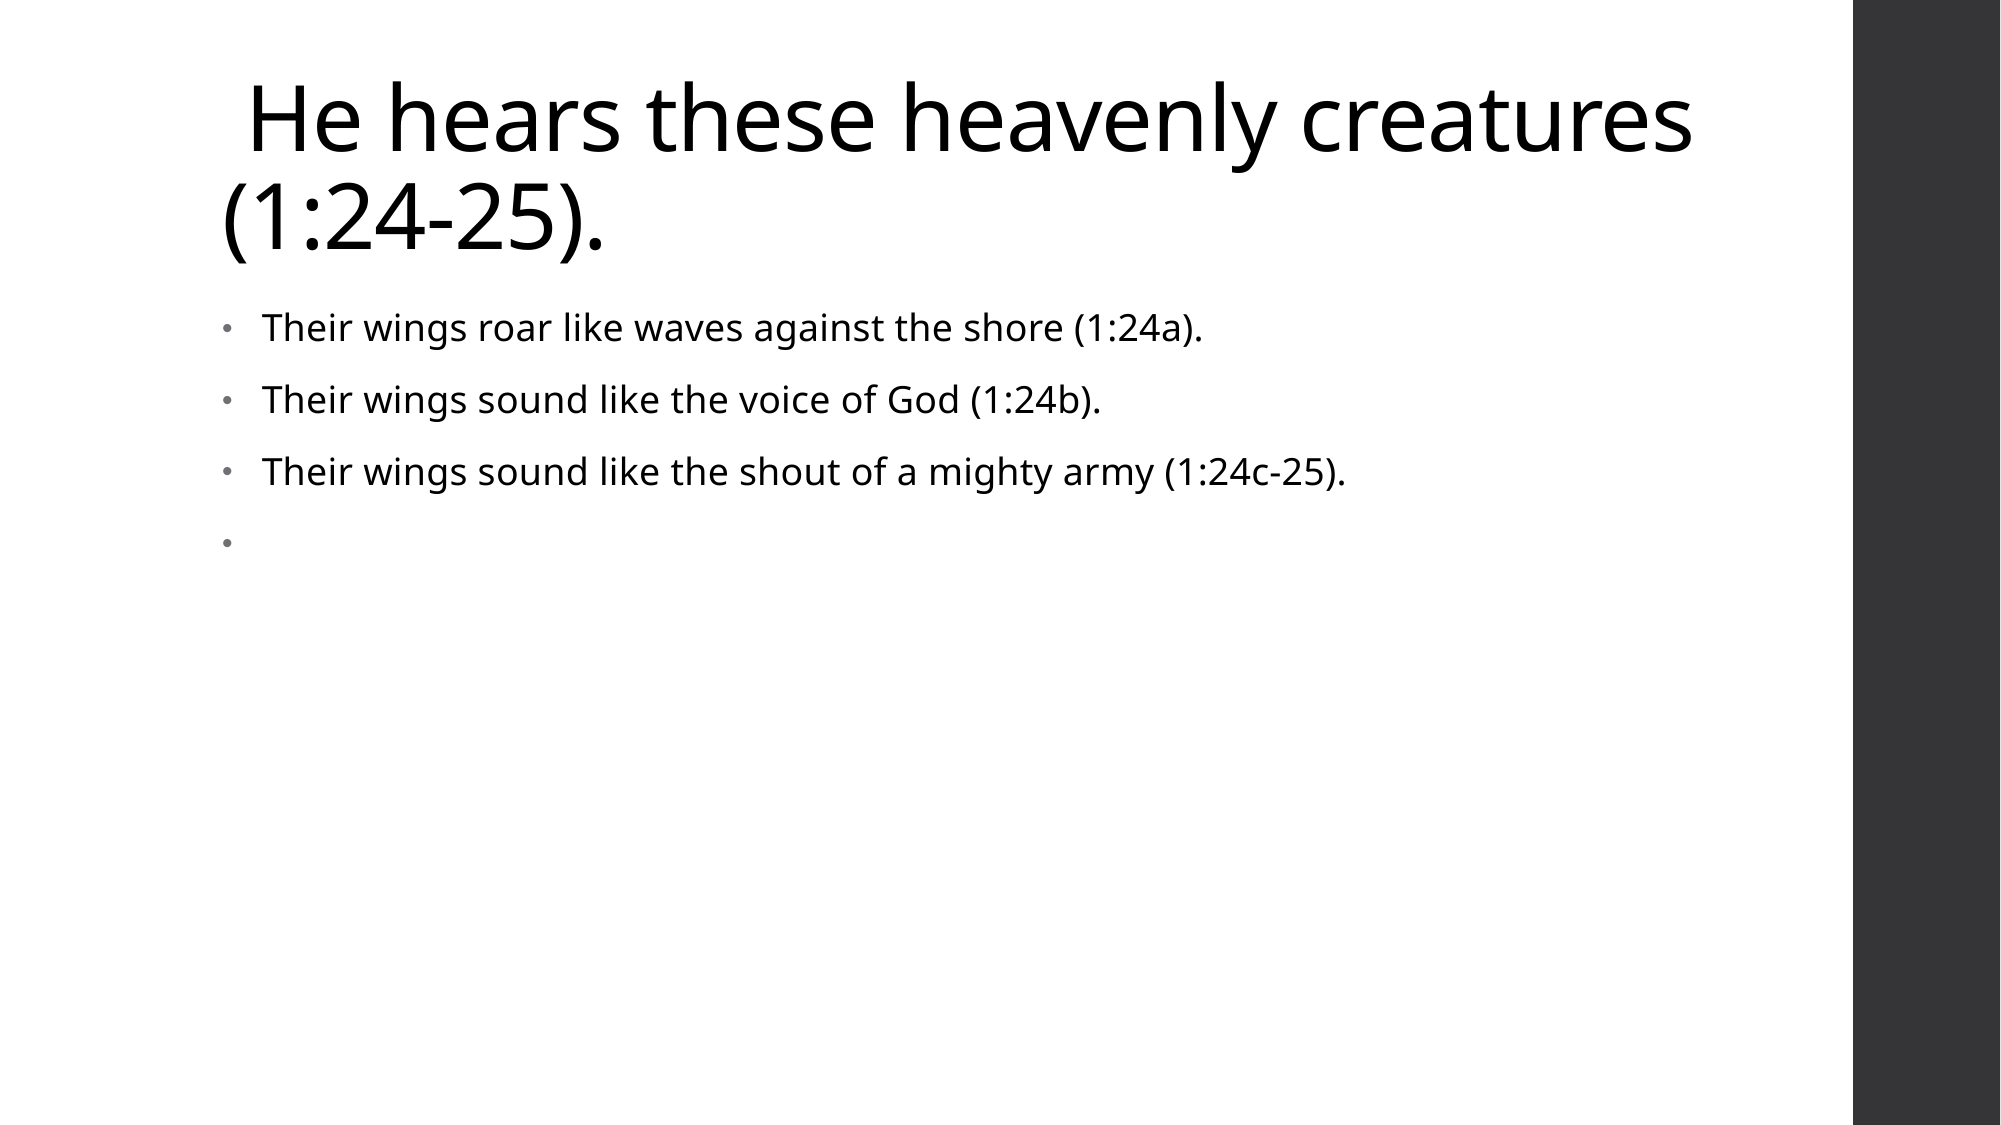

# He hears these heavenly creatures (1:24-25).
 Their wings roar like waves against the shore (1:24a).
 Their wings sound like the voice of God (1:24b).
 Their wings sound like the shout of a mighty army (1:24c-25).